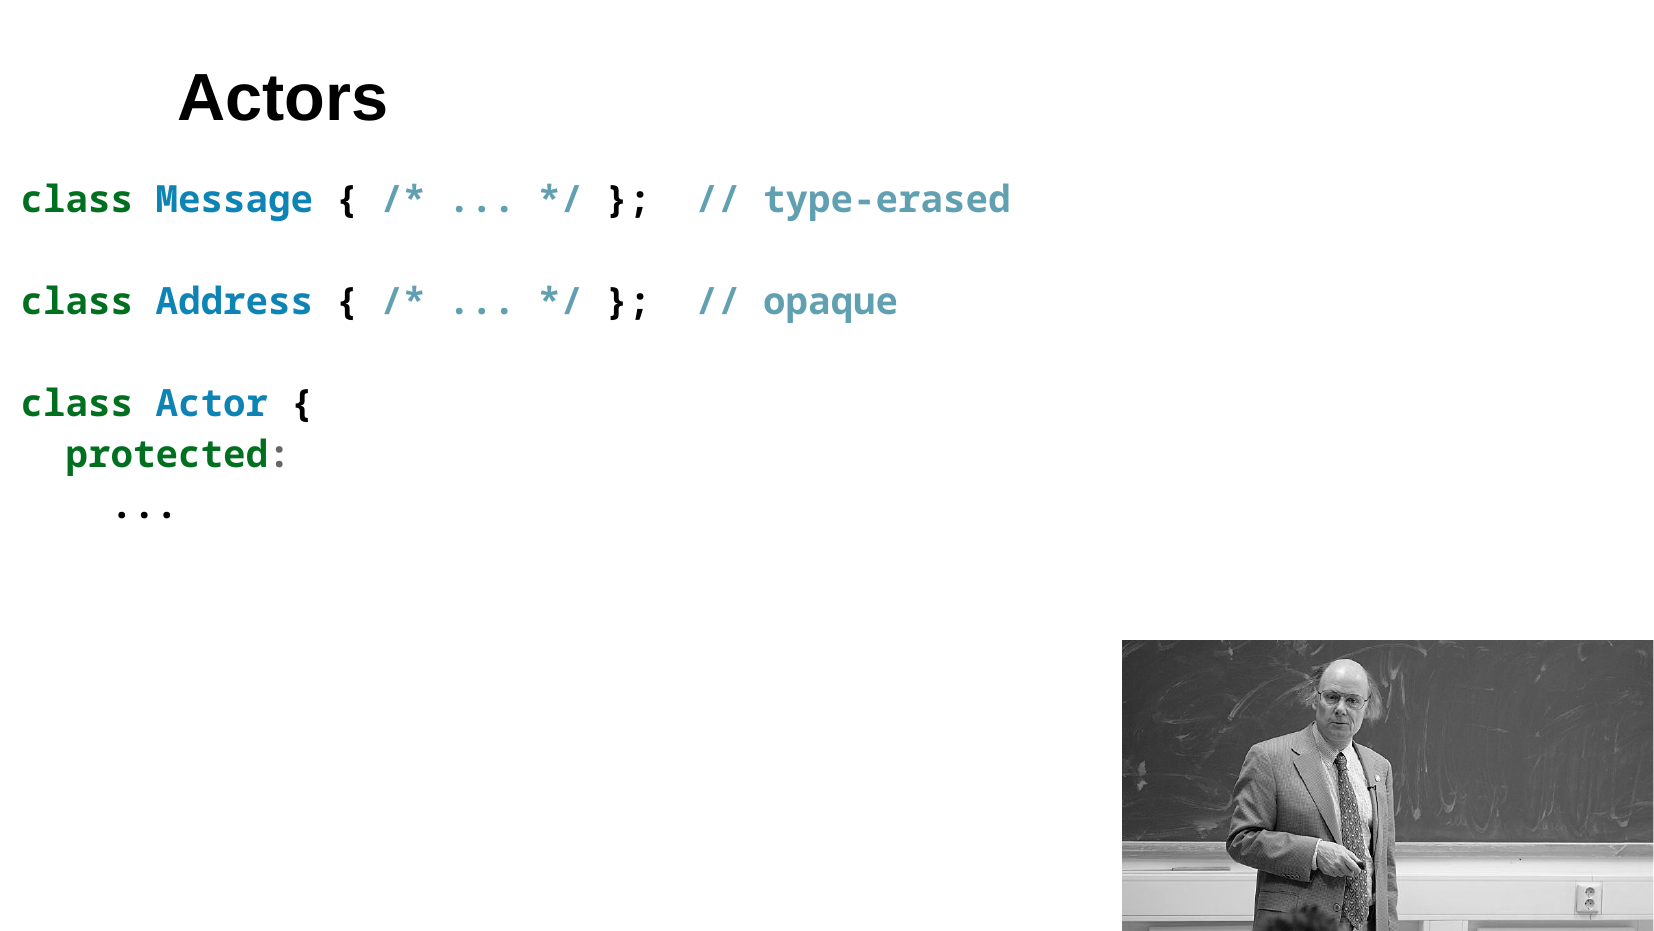

# Actors
class Message { /* ... */ }; // type-erased
class Address { /* ... */ }; // opaque
class Actor {
 protected:
 ...